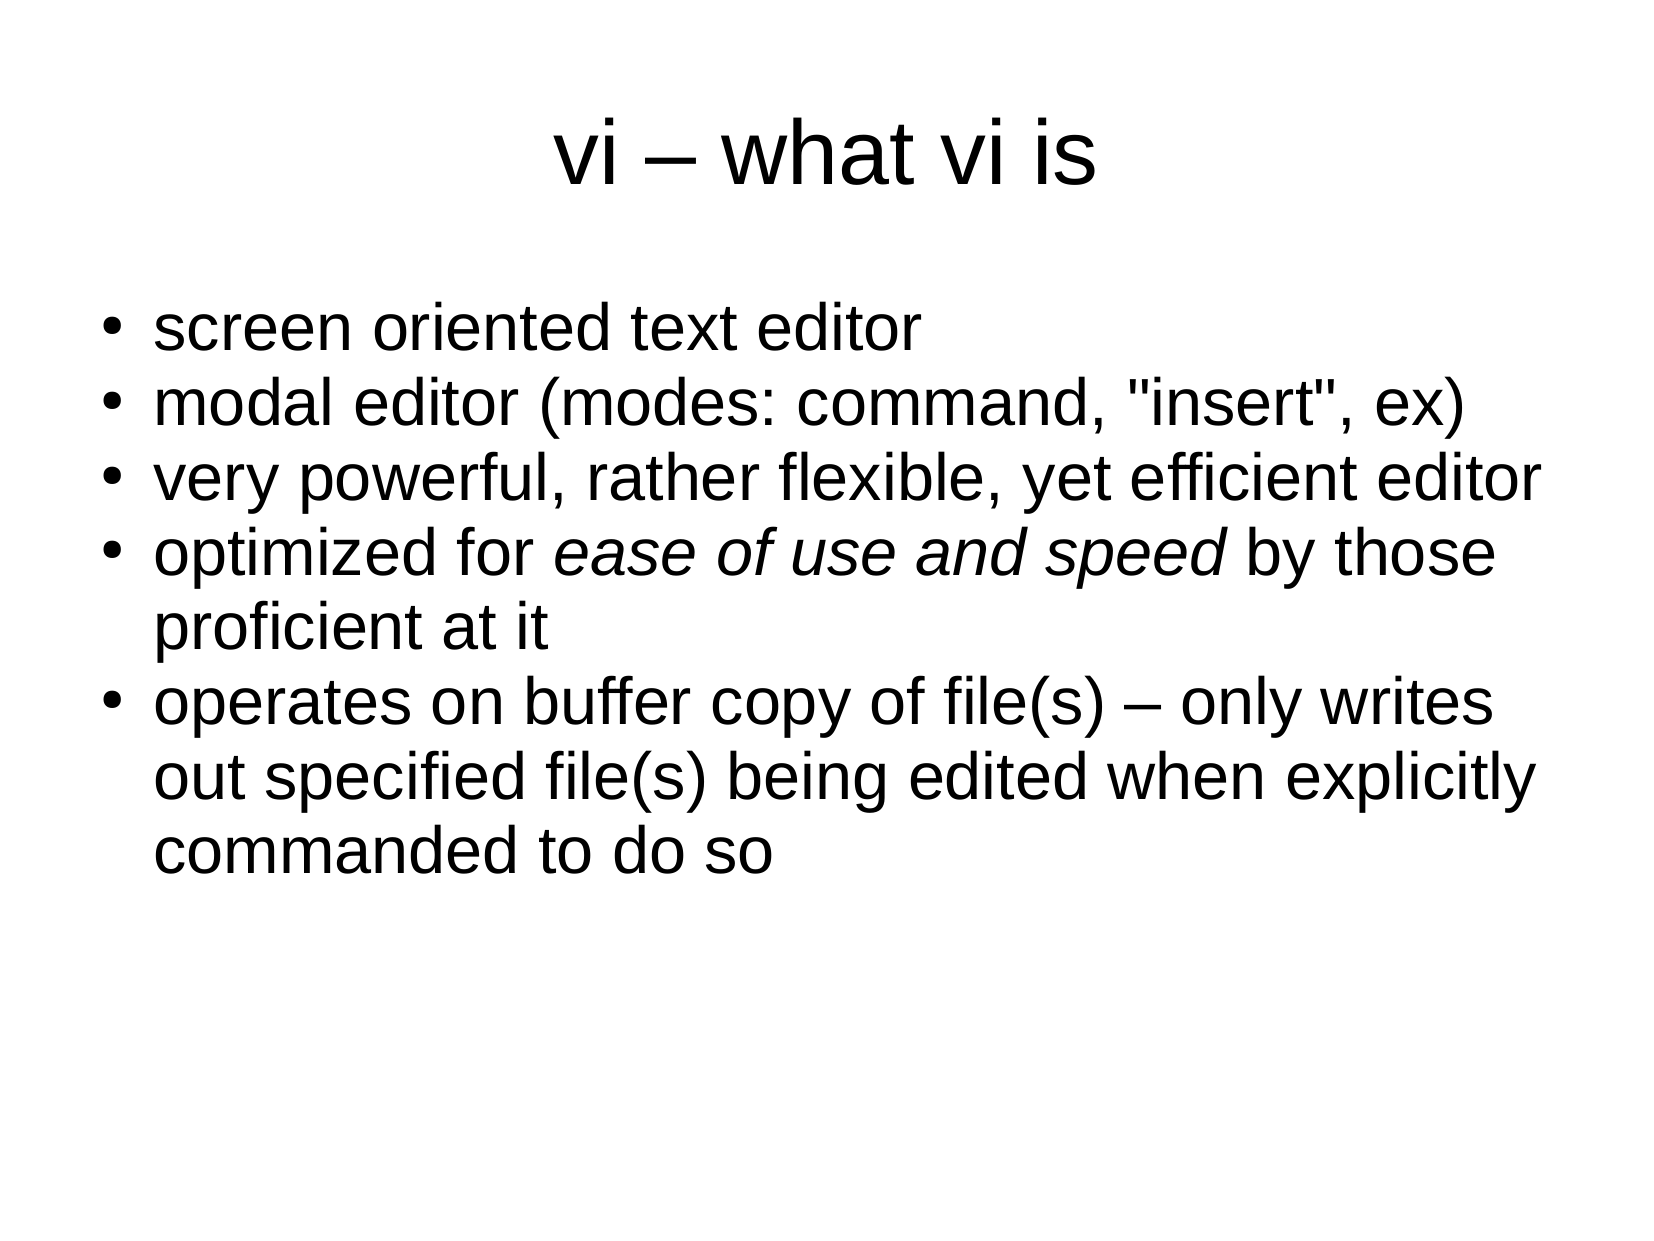

# vi – what vi is
screen oriented text editor
modal editor (modes: command, "insert", ex)
very powerful, rather flexible, yet efficient editor
optimized for ease of use and speed by those proficient at it
operates on buffer copy of file(s) – only writes out specified file(s) being edited when explicitly commanded to do so